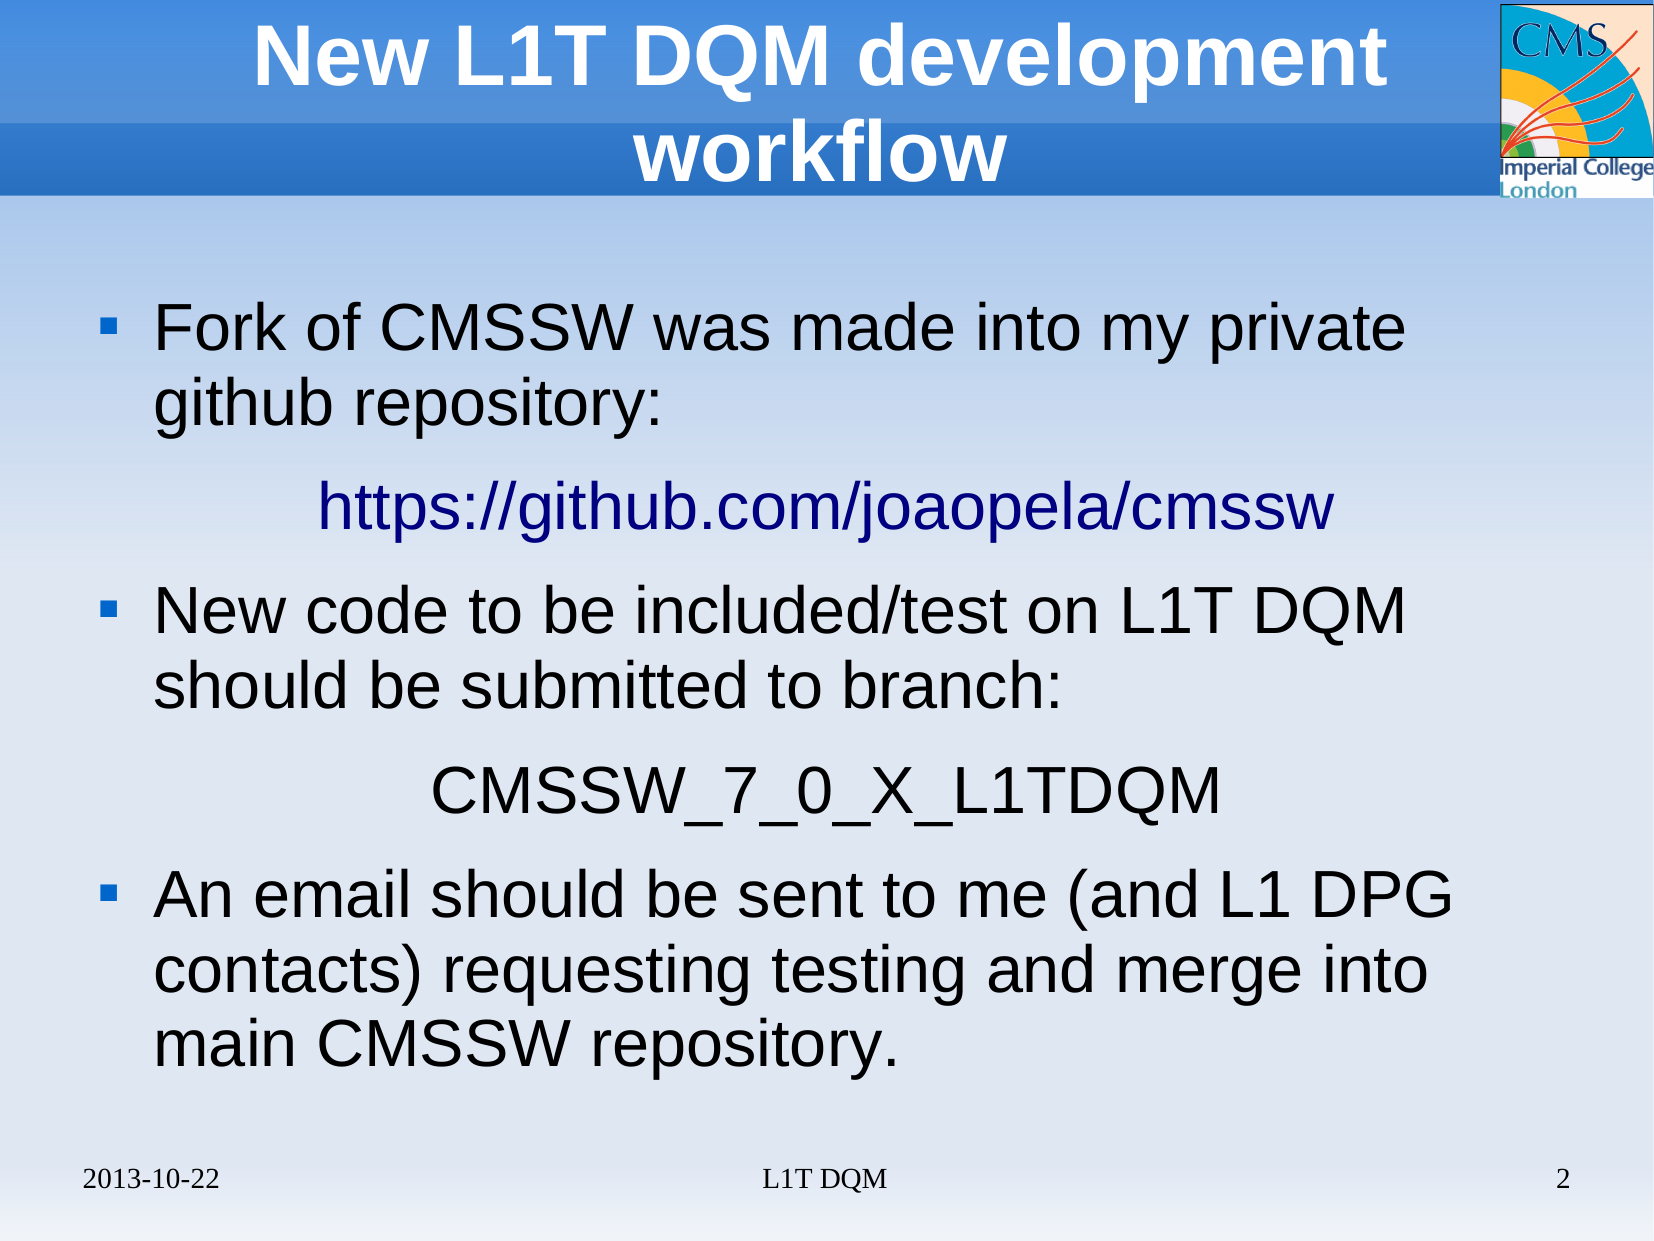

# New L1T DQM development workflow
Fork of CMSSW was made into my private github repository:
https://github.com/joaopela/cmssw
New code to be included/test on L1T DQM should be submitted to branch:
CMSSW_7_0_X_L1TDQM
An email should be sent to me (and L1 DPG contacts) requesting testing and merge into main CMSSW repository.
2013-10-22
L1T DQM
2